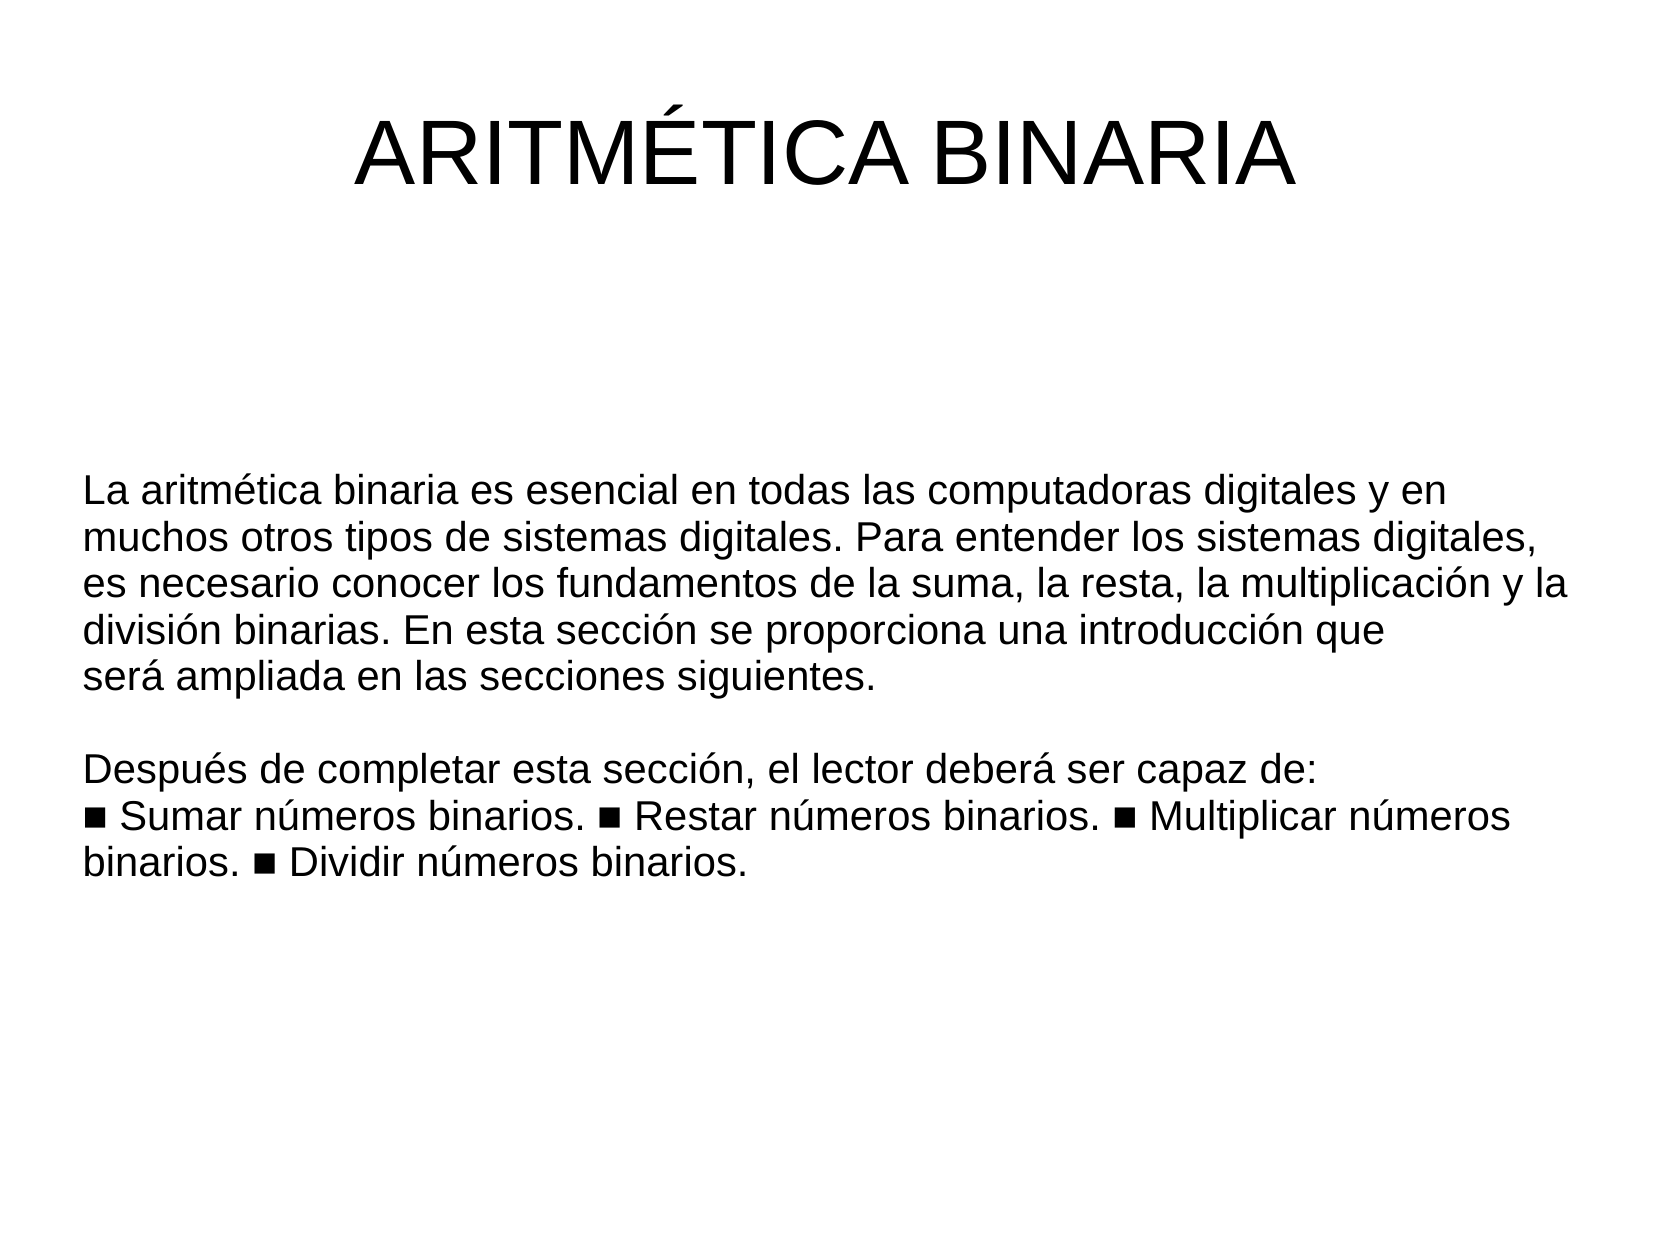

# ARITMÉTICA BINARIA
La aritmética binaria es esencial en todas las computadoras digitales y en muchos otros tipos de sistemas digitales. Para entender los sistemas digitales, es necesario conocer los fundamentos de la suma, la resta, la multiplicación y la división binarias. En esta sección se proporciona una introducción que
será ampliada en las secciones siguientes.
Después de completar esta sección, el lector deberá ser capaz de:
■ Sumar números binarios. ■ Restar números binarios. ■ Multiplicar números binarios. ■ Dividir números binarios.